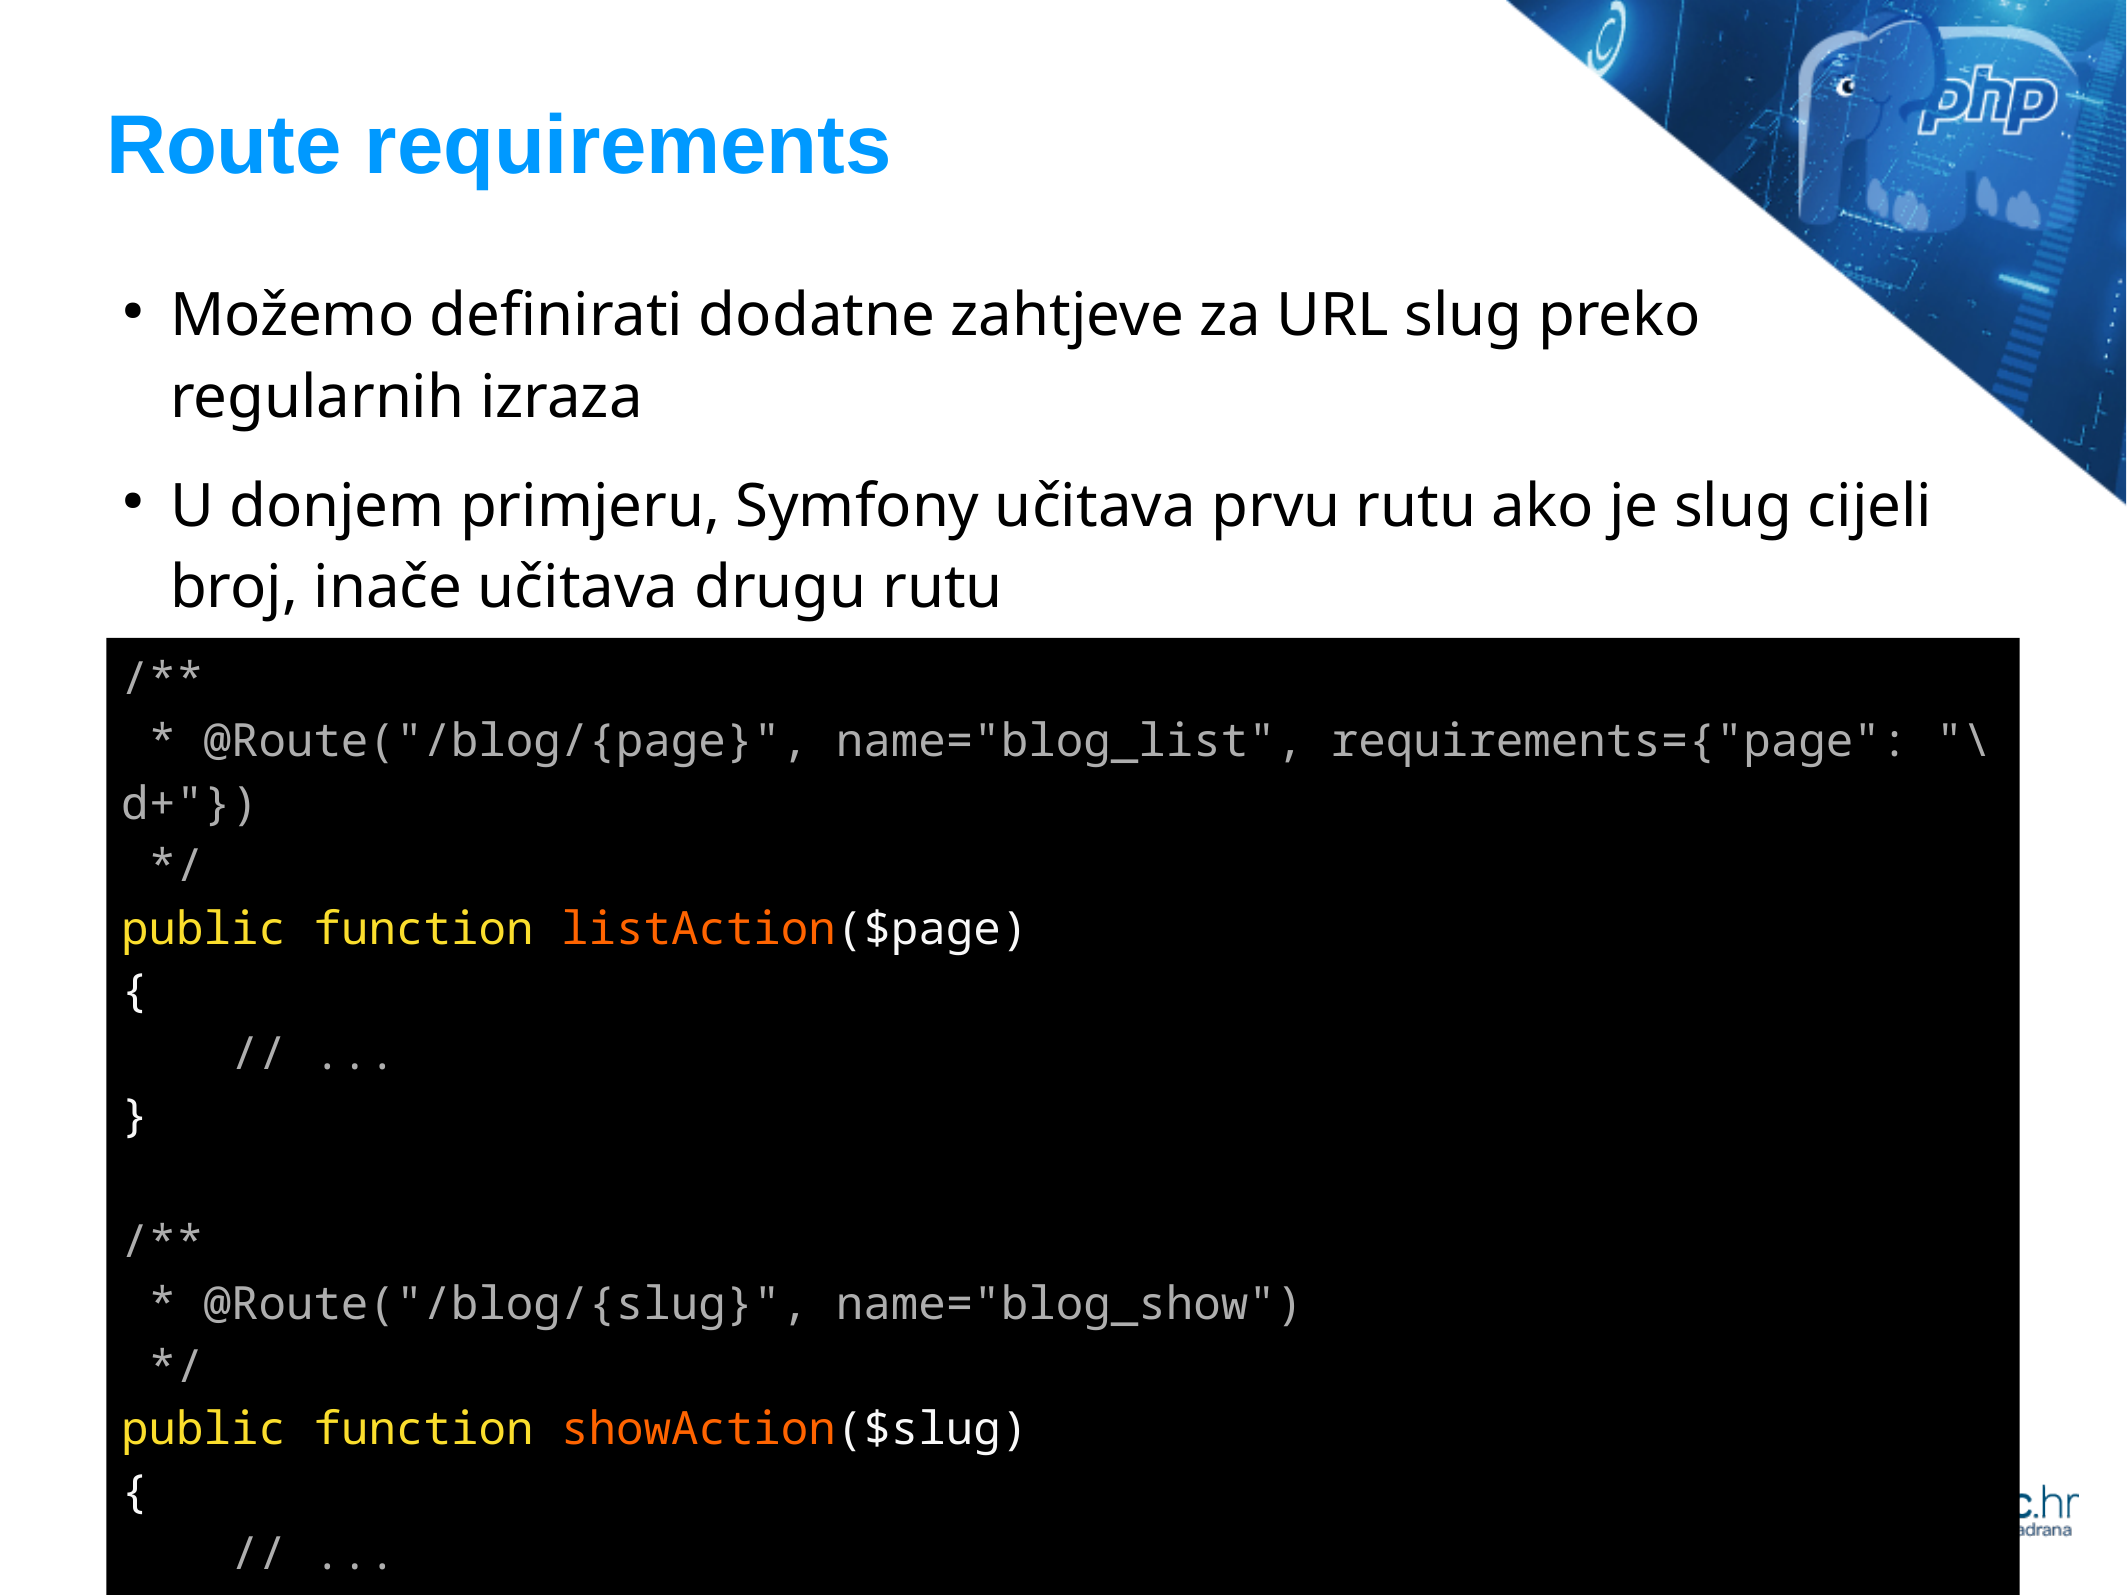

# Route requirements
Možemo definirati dodatne zahtjeve za URL slug preko regularnih izraza
U donjem primjeru, Symfony učitava prvu rutu ako je slug cijeli broj, inače učitava drugu rutu
/**
 * @Route("/blog/{page}", name="blog_list", requirements={"page": "\d+"})
 */
public function listAction($page)
{
 // ...
}
/**
 * @Route("/blog/{slug}", name="blog_show")
 */
public function showAction($slug)
{
 // ...
}